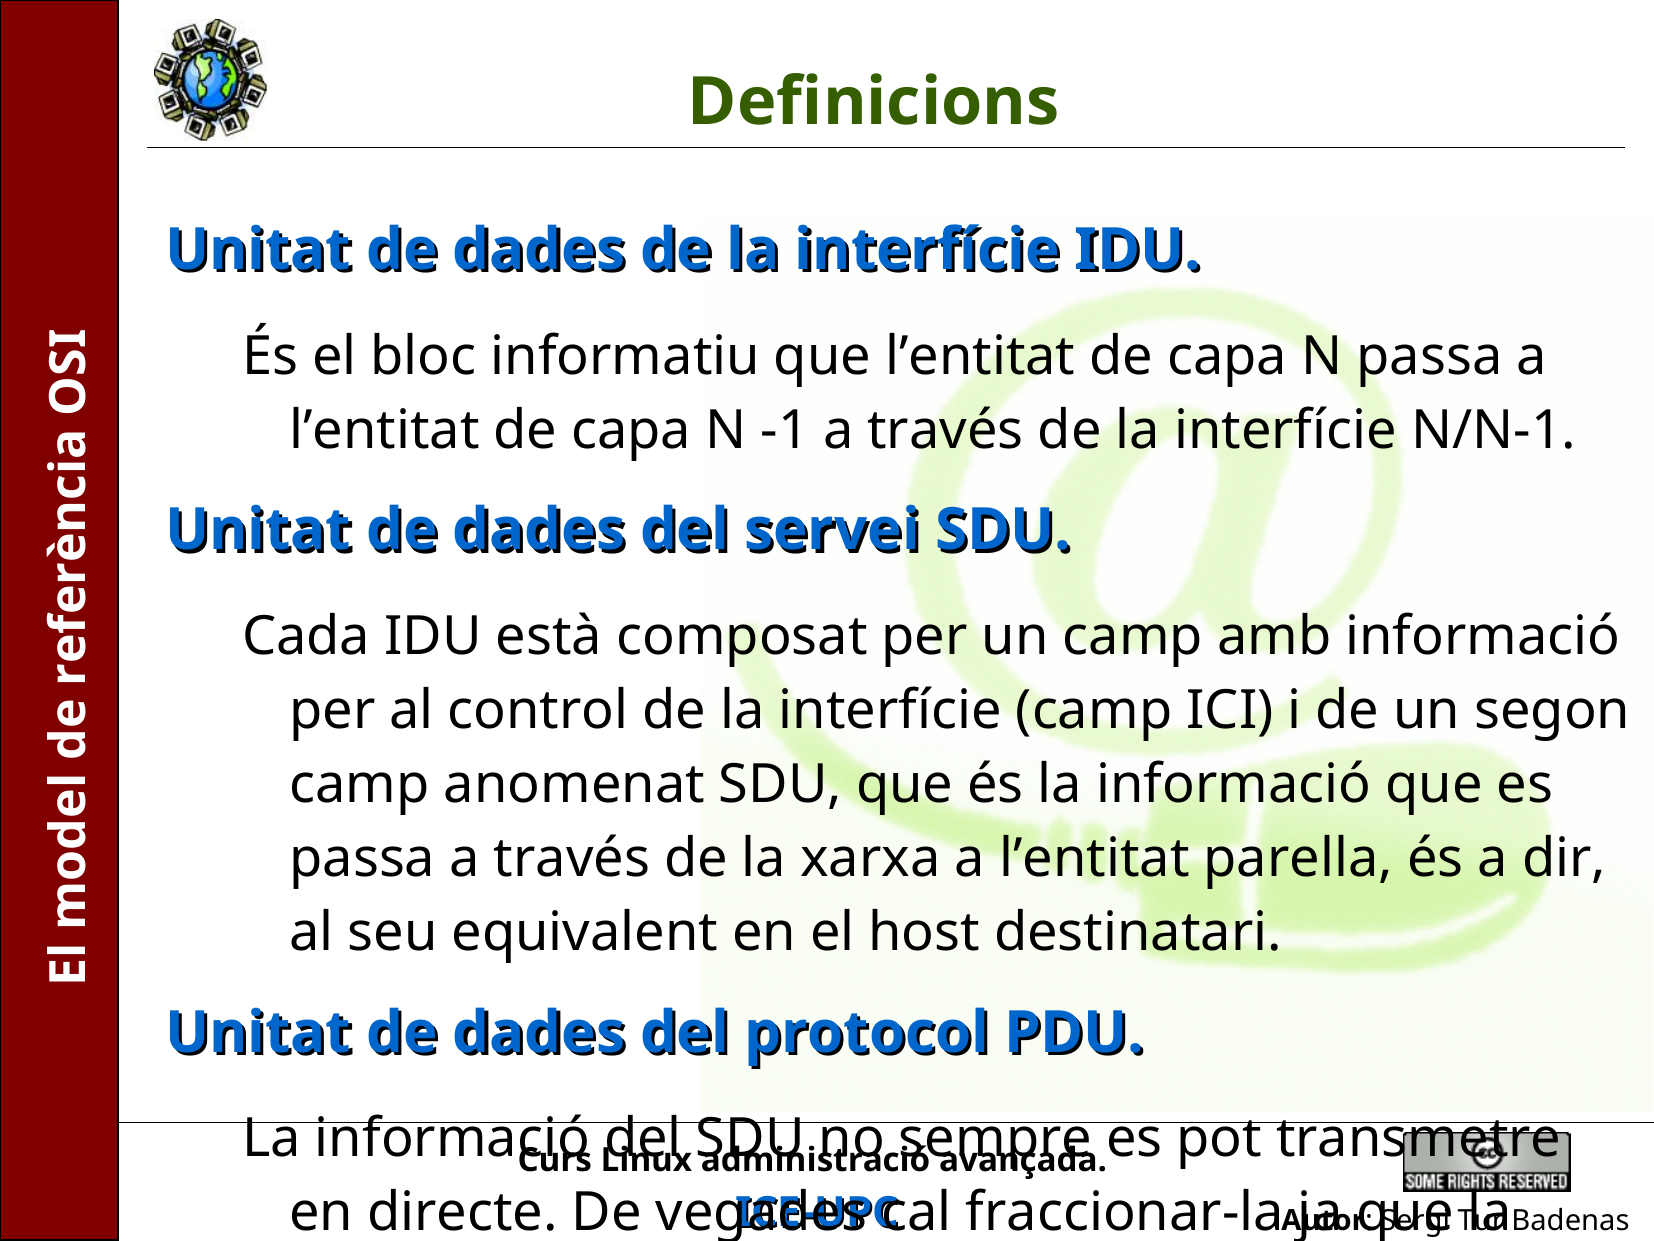

# Definicions
Unitat de dades de la interfície IDU.
És el bloc informatiu que l’entitat de capa N passa a l’entitat de capa N -1 a través de la interfície N/N-1.
Unitat de dades del servei SDU.
Cada IDU està composat per un camp amb informació per al control de la interfície (camp ICI) i de un segon camp anomenat SDU, que és la informació que es passa a través de la xarxa a l’entitat parella, és a dir, al seu equivalent en el host destinatari.
Unitat de dades del protocol PDU.
La informació del SDU no sempre es pot transmetre en directe. De vegades cal fraccionar-la ja que la seva mida és massa gran i sempre s'ha d'afegir informació de control.